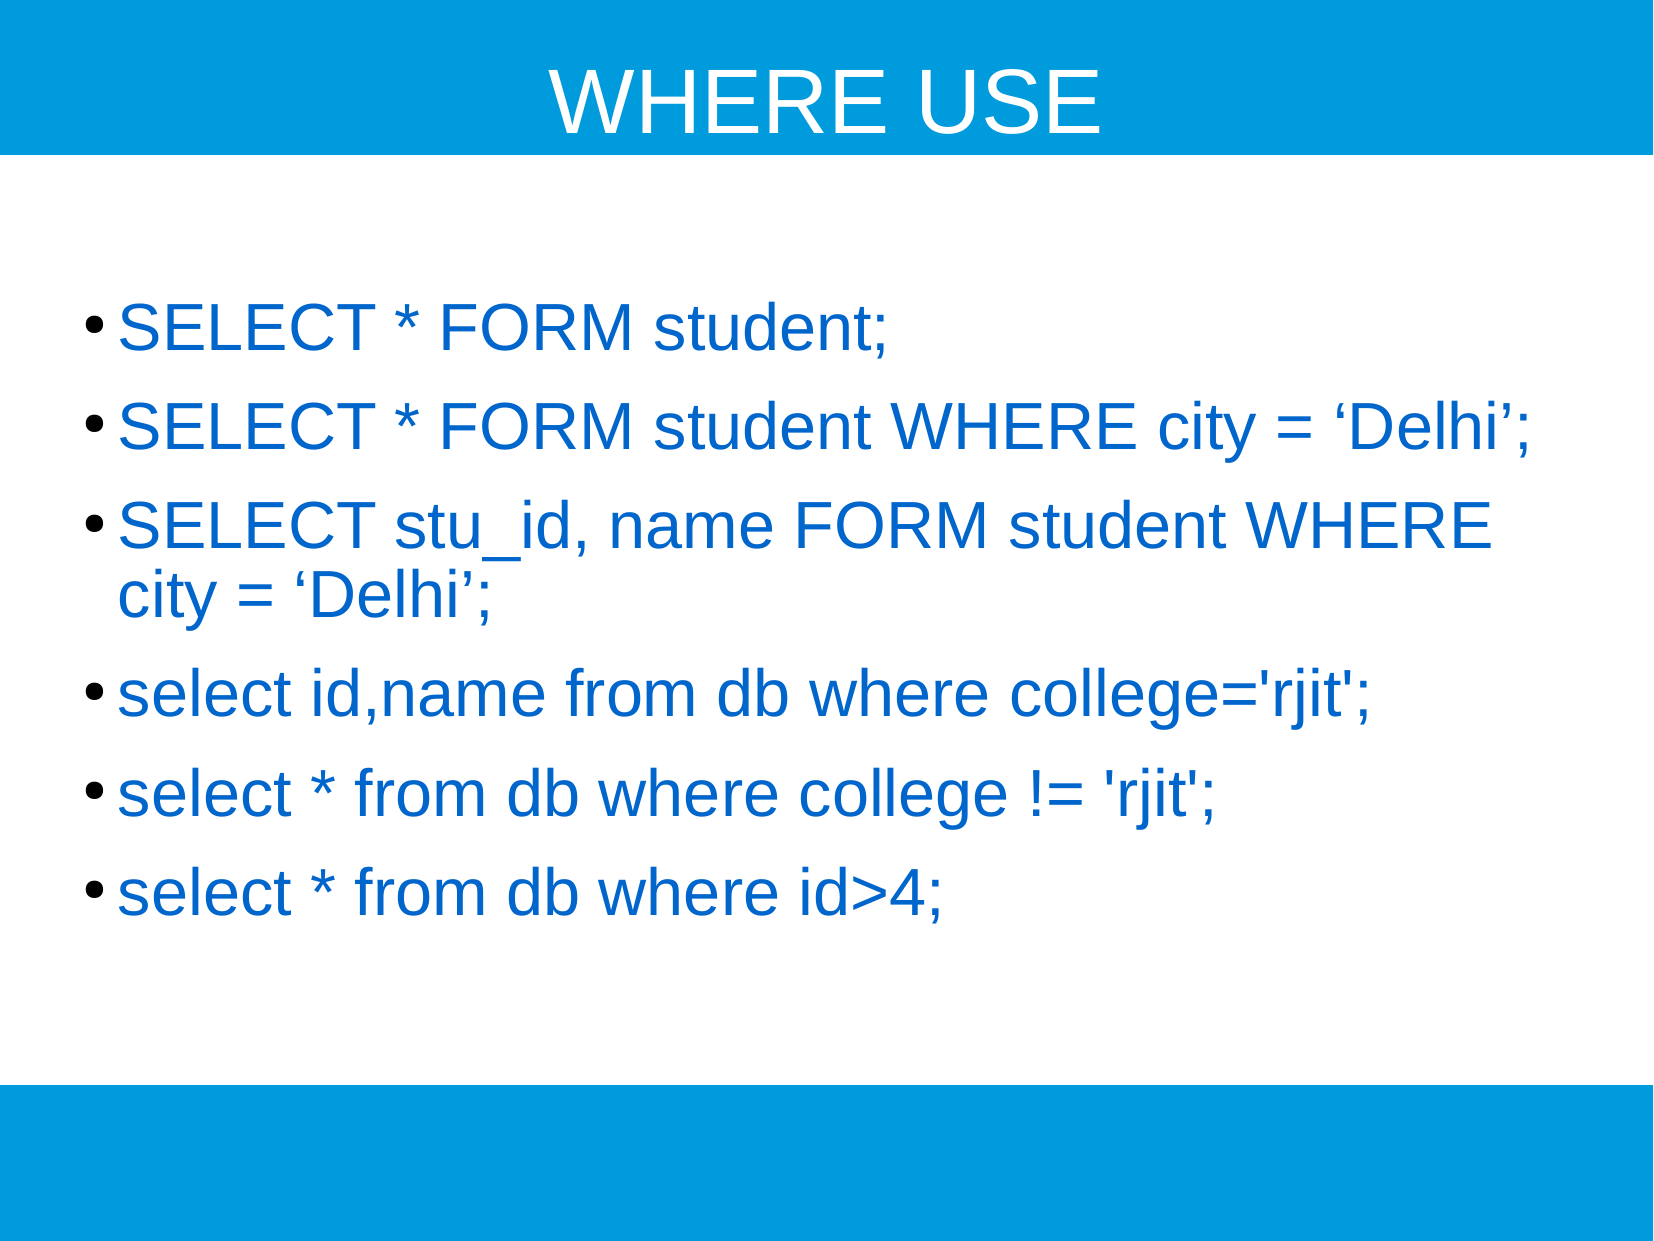

# WHERE USE
SELECT * FORM student;
SELECT * FORM student WHERE city = ‘Delhi’;
SELECT stu_id, name FORM student WHERE city = ‘Delhi’;
select id,name from db where college='rjit';
select * from db where college != 'rjit';
select * from db where id>4;